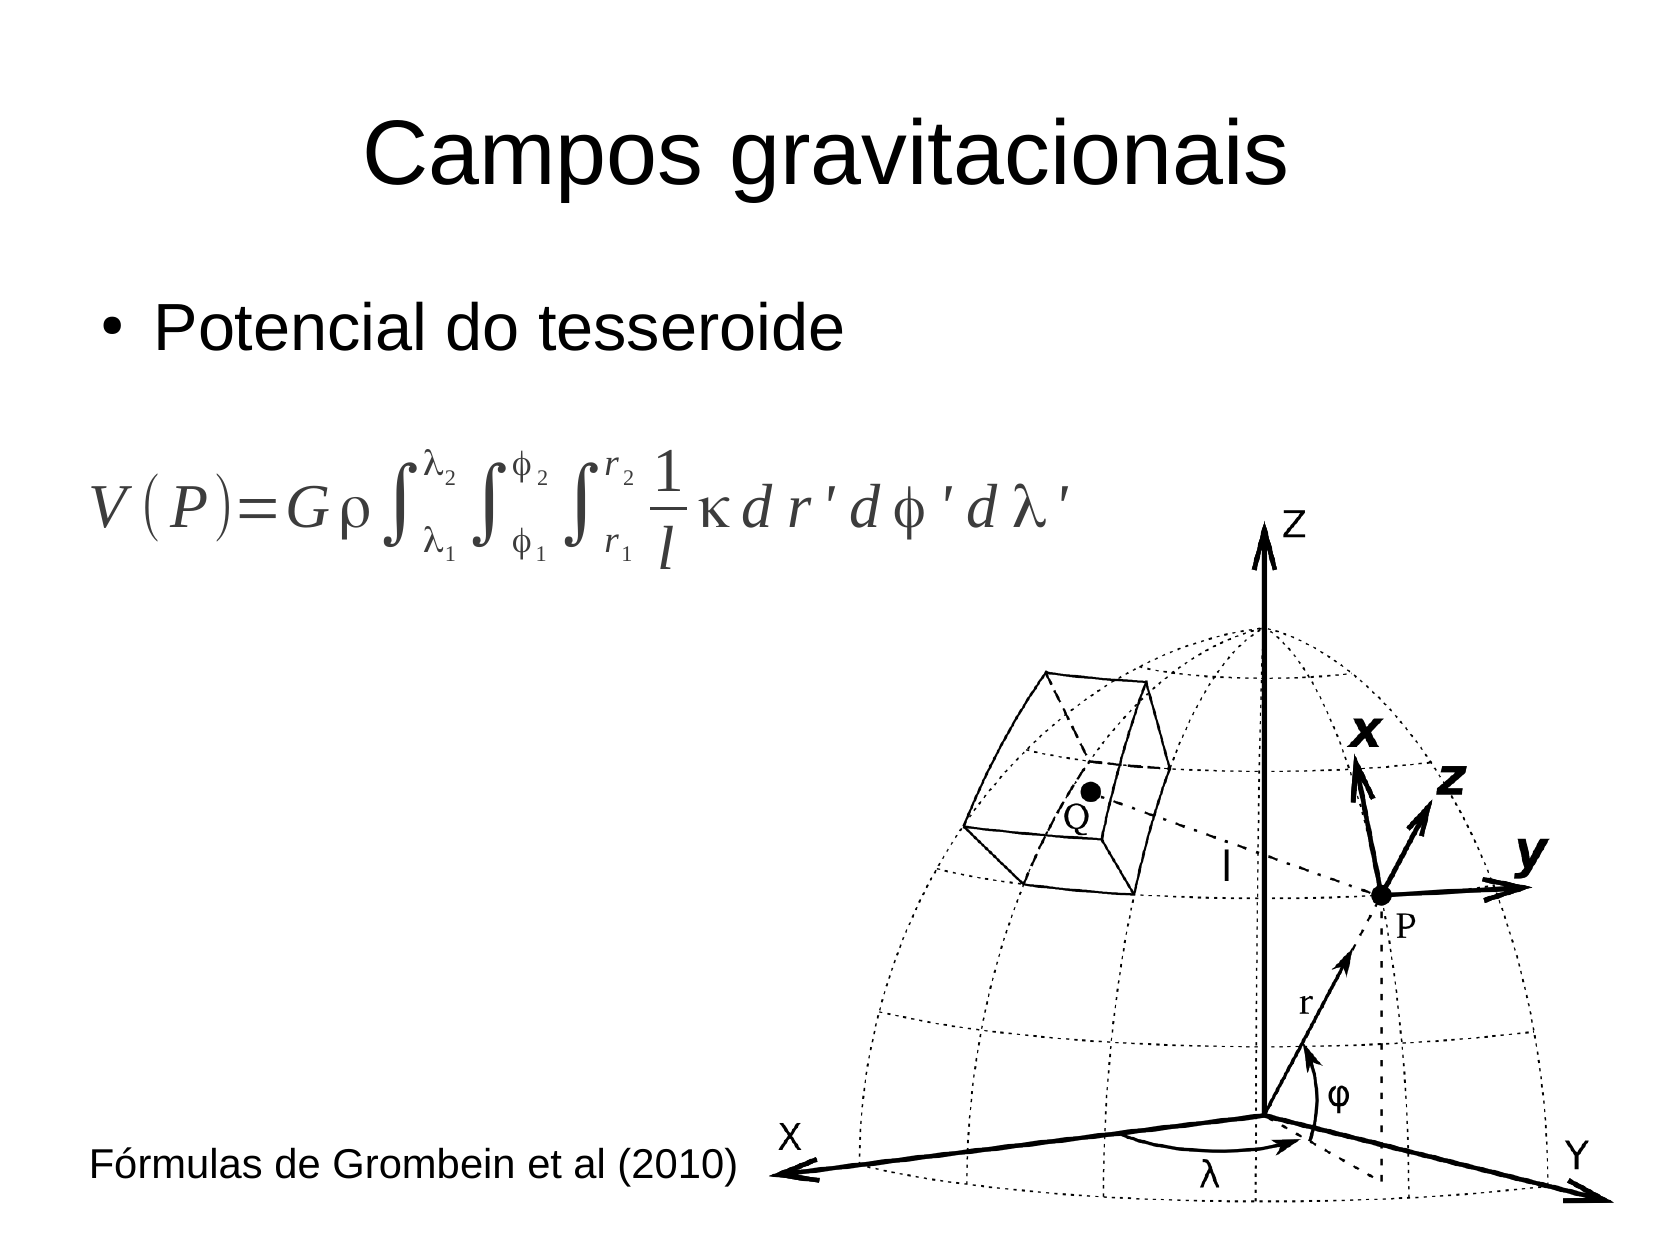

# Campos gravitacionais
Potencial do tesseroide
Fórmulas de Grombein et al (2010)